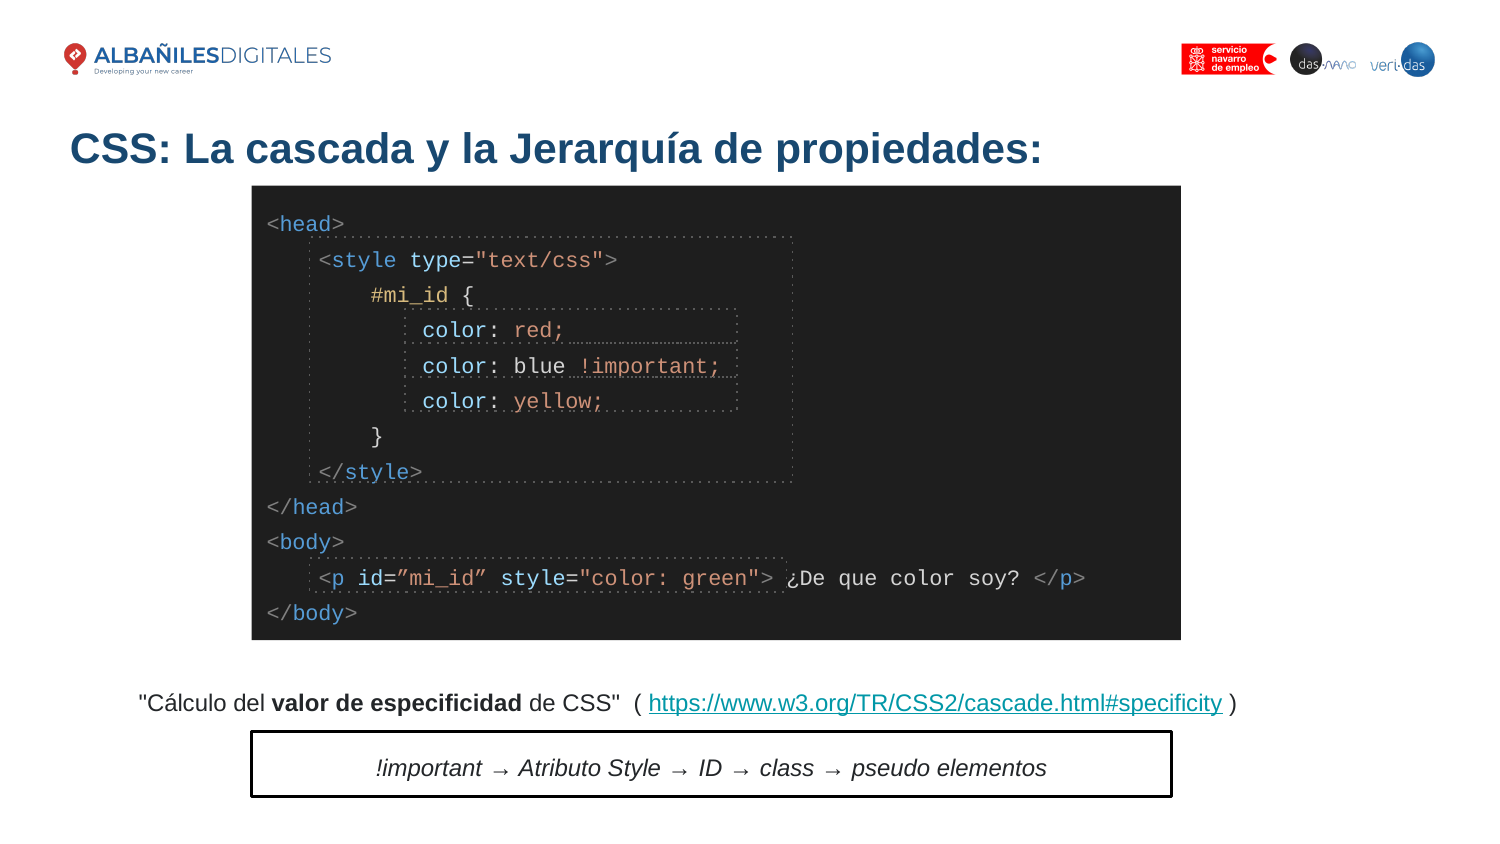

CSS: La cascada y la Jerarquía de propiedades:
<head>
 <style type="text/css">
 #mi_id {
 color: red;
 color: blue !important;
 color: yellow;
 }
 </style>
</head>
<body>
 <p id=”mi_id” style="color: green"> ¿De que color soy? </p>
</body>
"Cálculo del valor de especificidad de CSS" ( https://www.w3.org/TR/CSS2/cascade.html#specificity )
!important → Atributo Style → ID → class → pseudo elementos